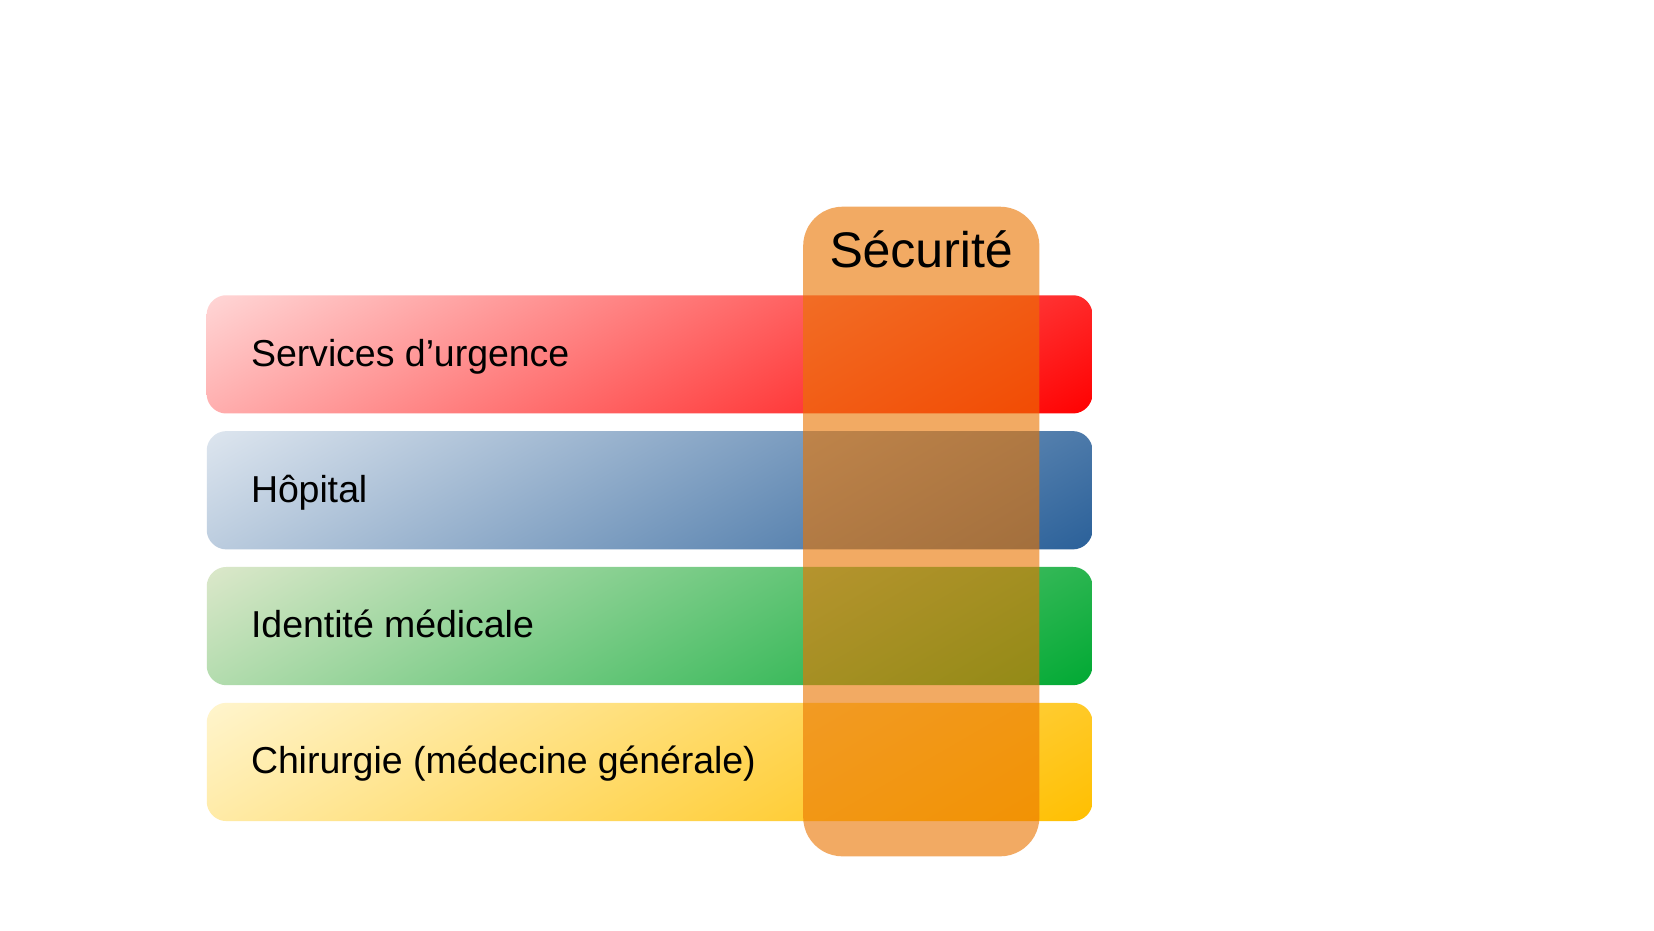

Sécurité
Services d’urgence
Hôpital
Identité médicale
Chirurgie (médecine générale)